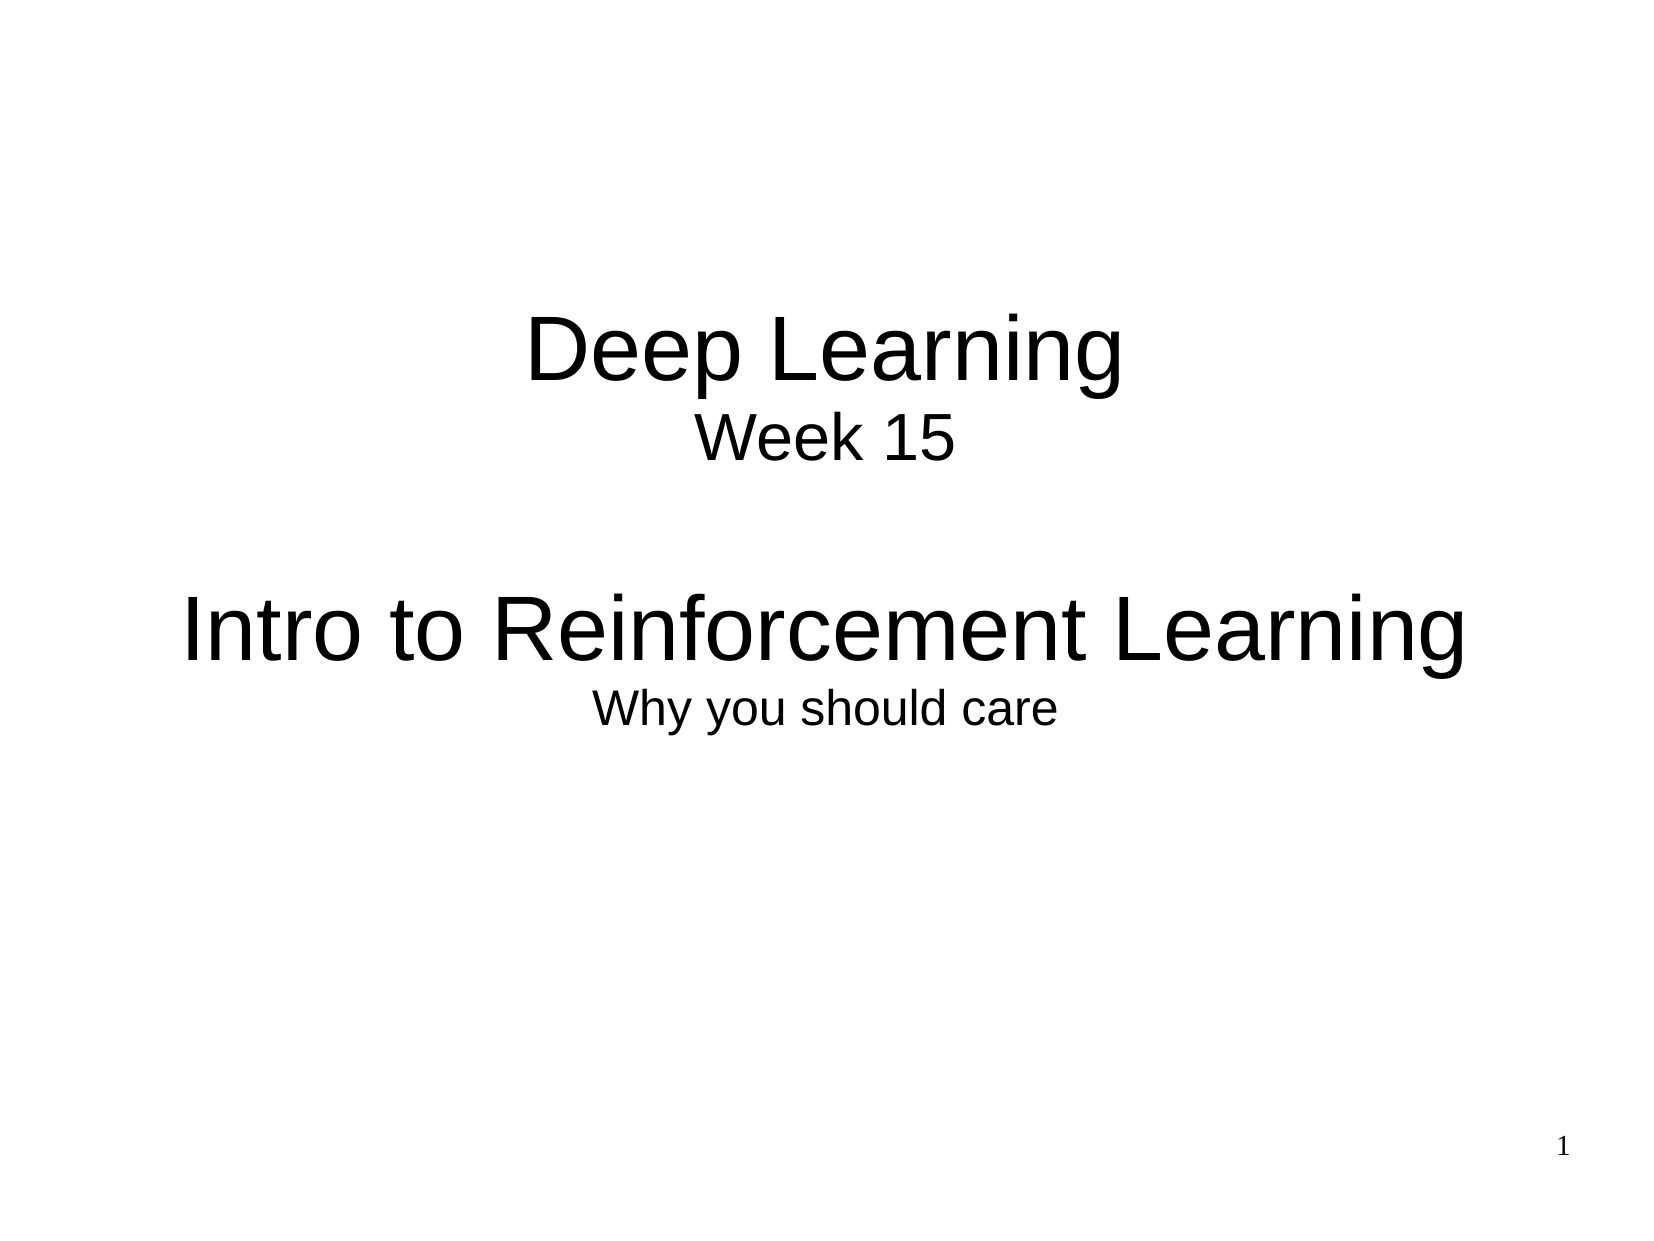

Deep Learning
Week 15
Intro to Reinforcement Learning
Why you should care
1